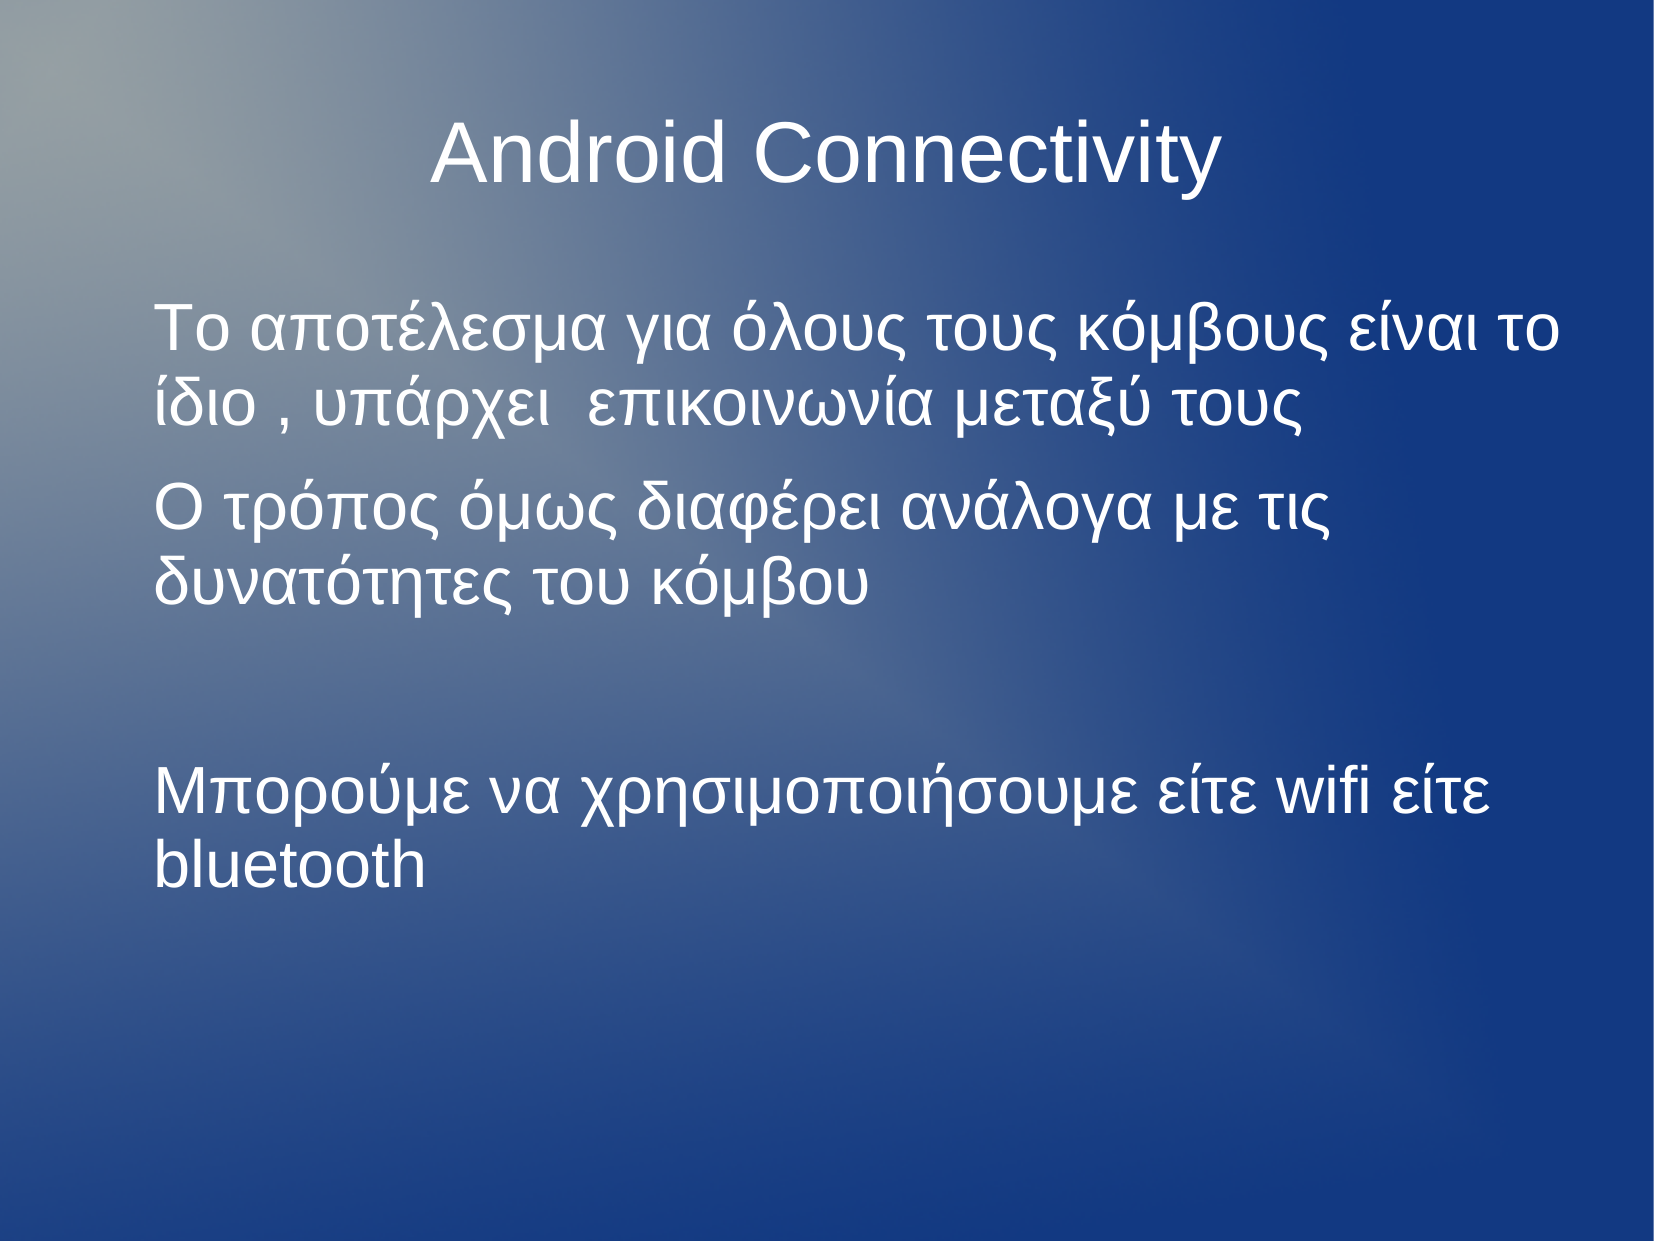

# Android Connectivity
To αποτέλεσμα για όλους τους κόμβους είναι το ίδιο , υπάρχει επικοινωνία μεταξύ τους
Ο τρόπος όμως διαφέρει ανάλογα με τις δυνατότητες του κόμβου
Μπορούμε να χρησιμοποιήσουμε είτε wifi είτε bluetooth